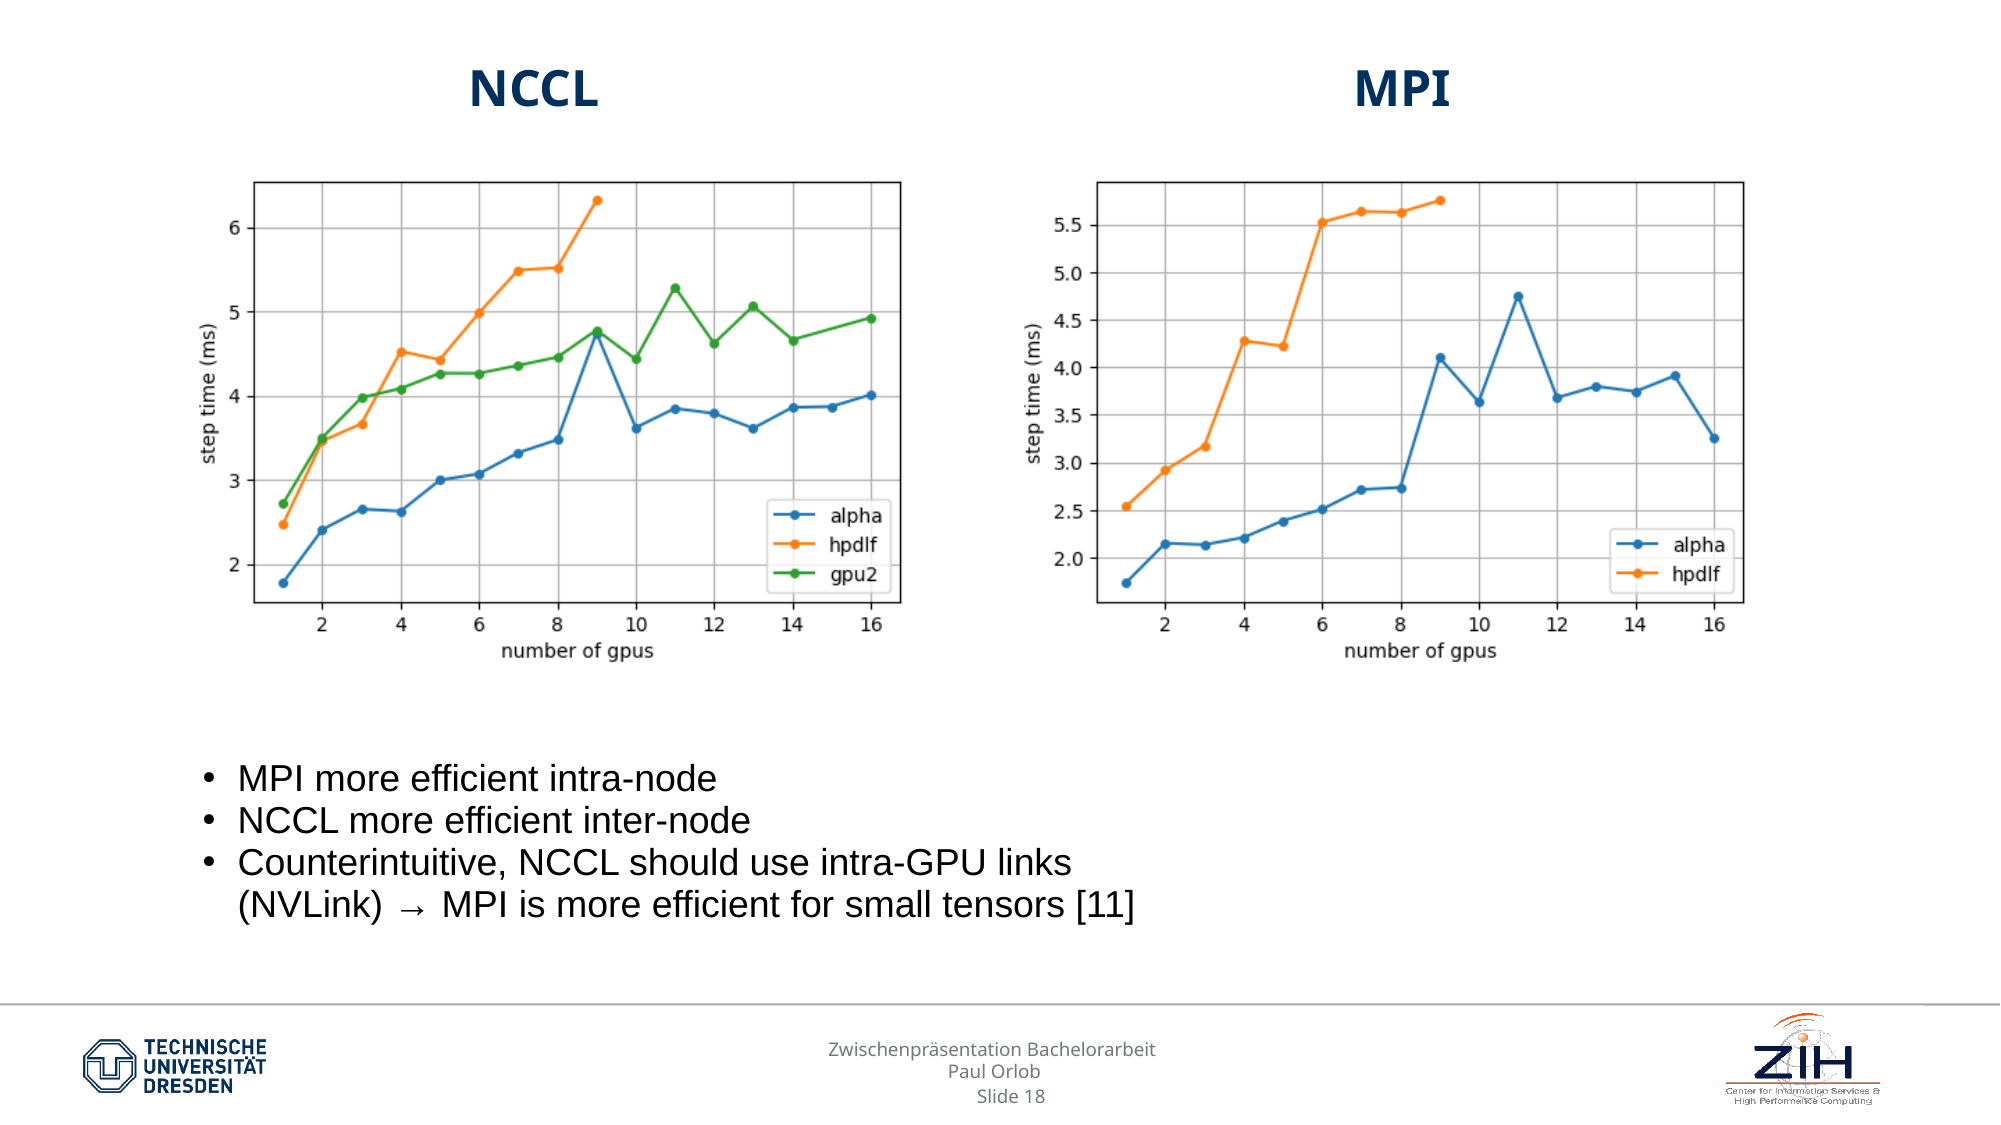

# NCCL MPI
MPI more efficient intra-node
NCCL more efficient inter-node
Counterintuitive, NCCL should use intra-GPU links (NVLink) → MPI is more efficient for small tensors [11]